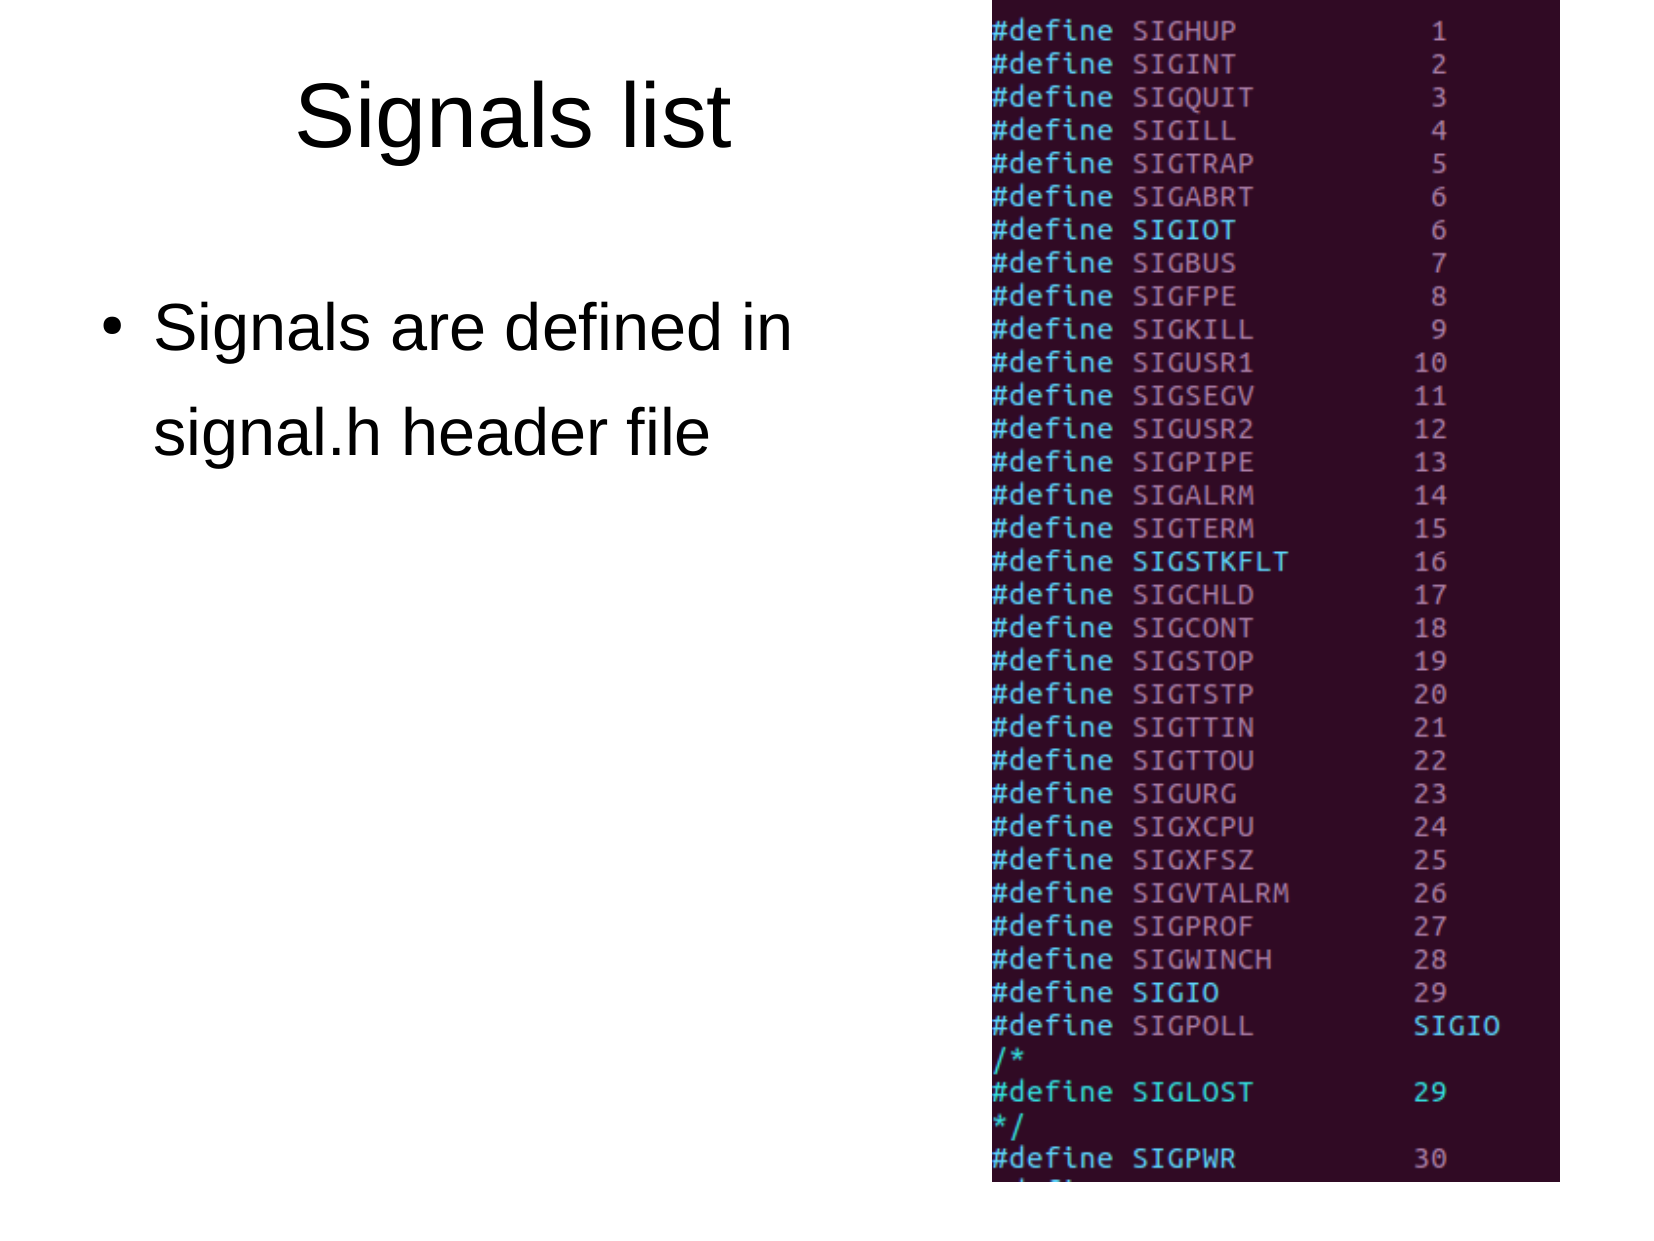

# Signals list
Signals are defined in
signal.h header file